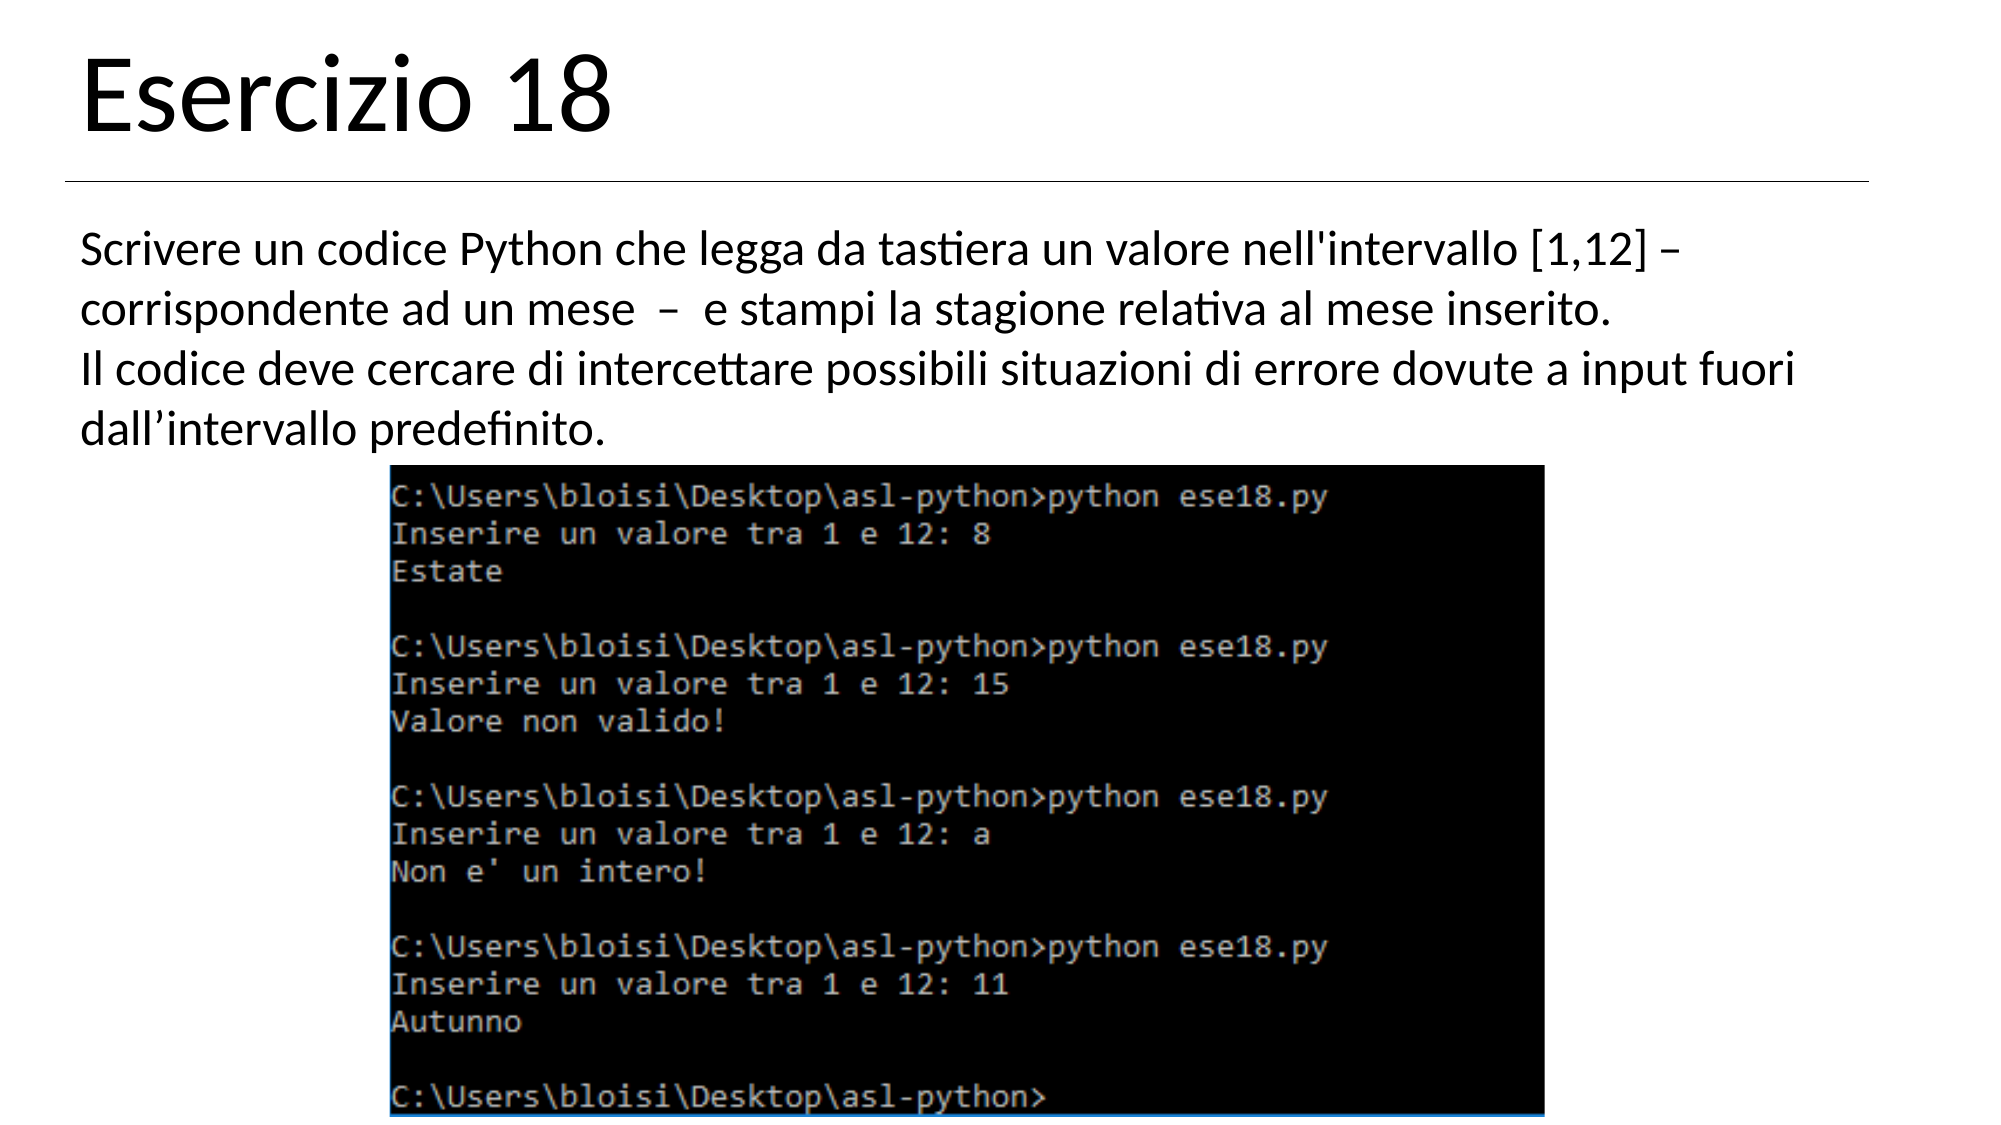

Esercizio 18
Scrivere un codice Python che legga da tastiera un valore nell'intervallo [1,12] ̶ corrispondente ad un mese ̶ e stampi la stagione relativa al mese inserito.
Il codice deve cercare di intercettare possibili situazioni di errore dovute a input fuori dall’intervallo predefinito.